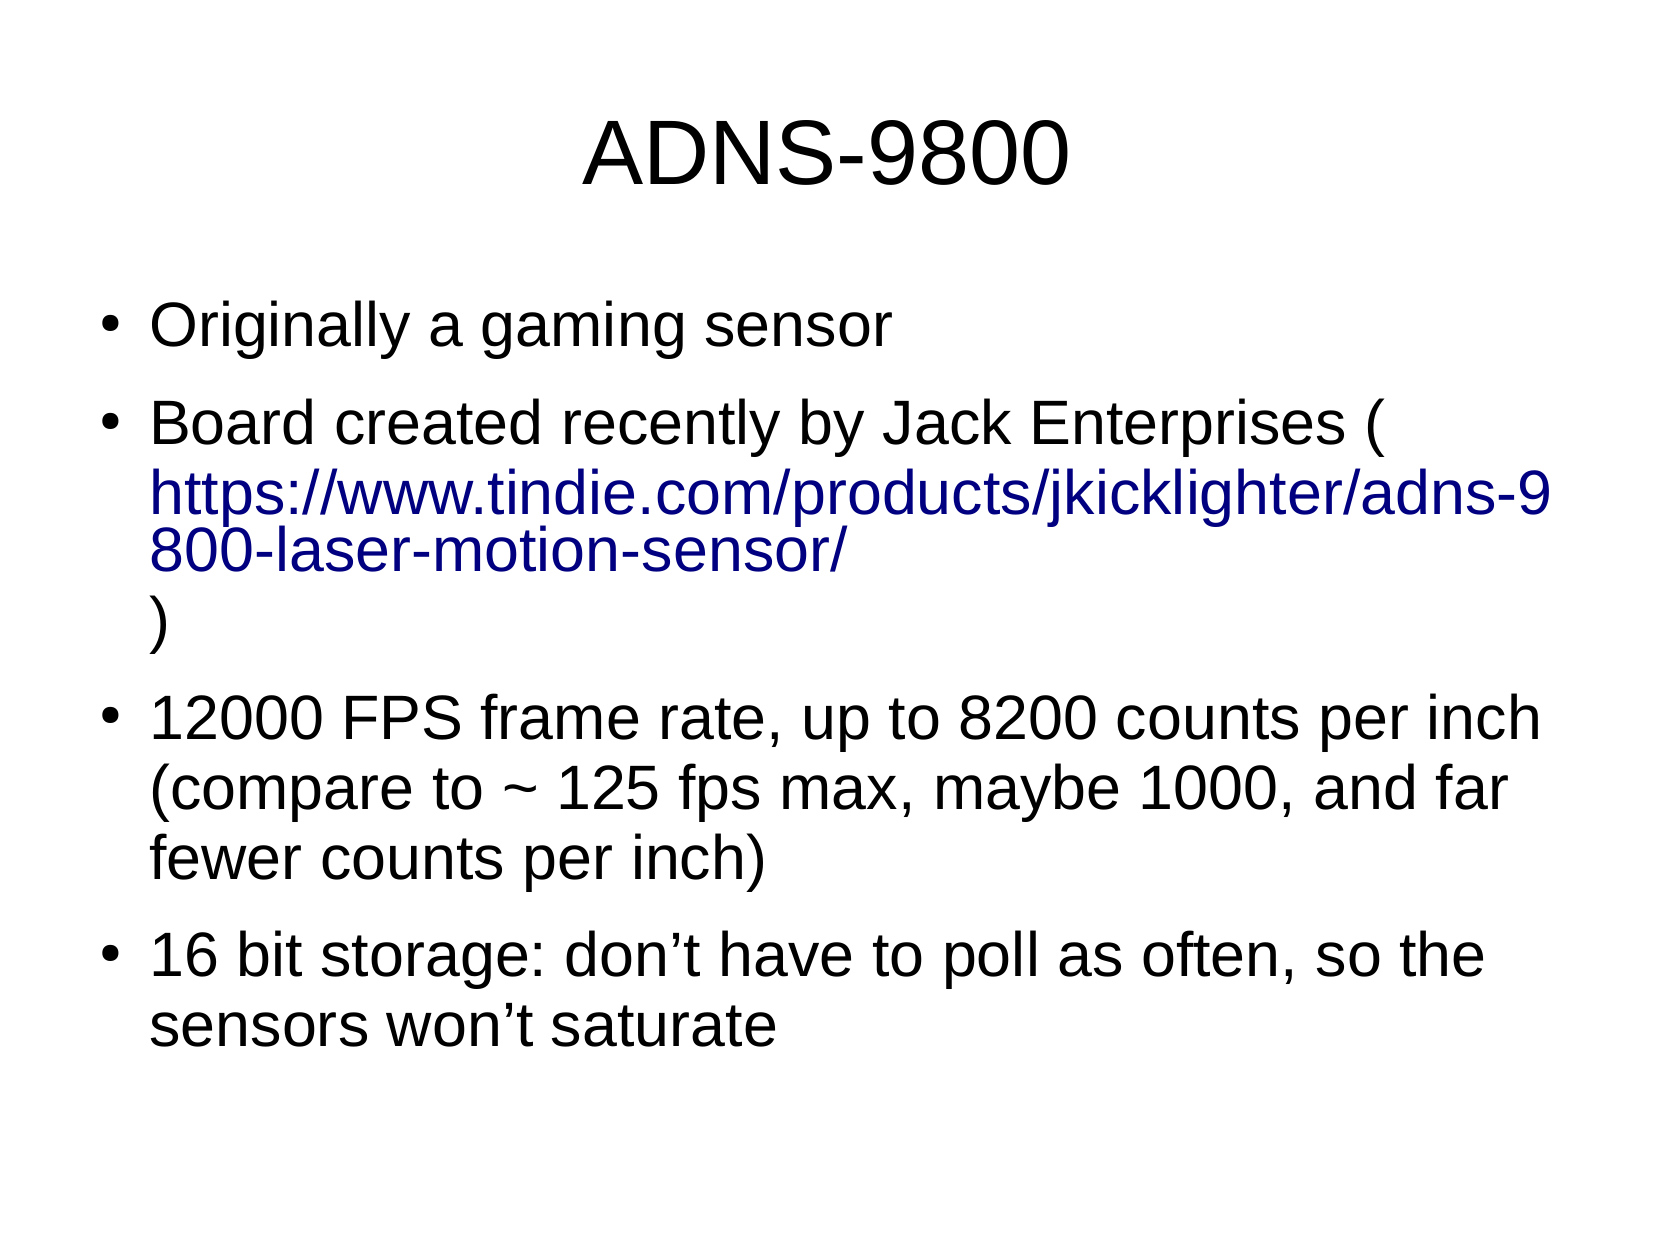

# ADNS-9800
Originally a gaming sensor
Board created recently by Jack Enterprises (https://www.tindie.com/products/jkicklighter/adns-9800-laser-motion-sensor/)
12000 FPS frame rate, up to 8200 counts per inch (compare to ~ 125 fps max, maybe 1000, and far fewer counts per inch)
16 bit storage: don’t have to poll as often, so the sensors won’t saturate